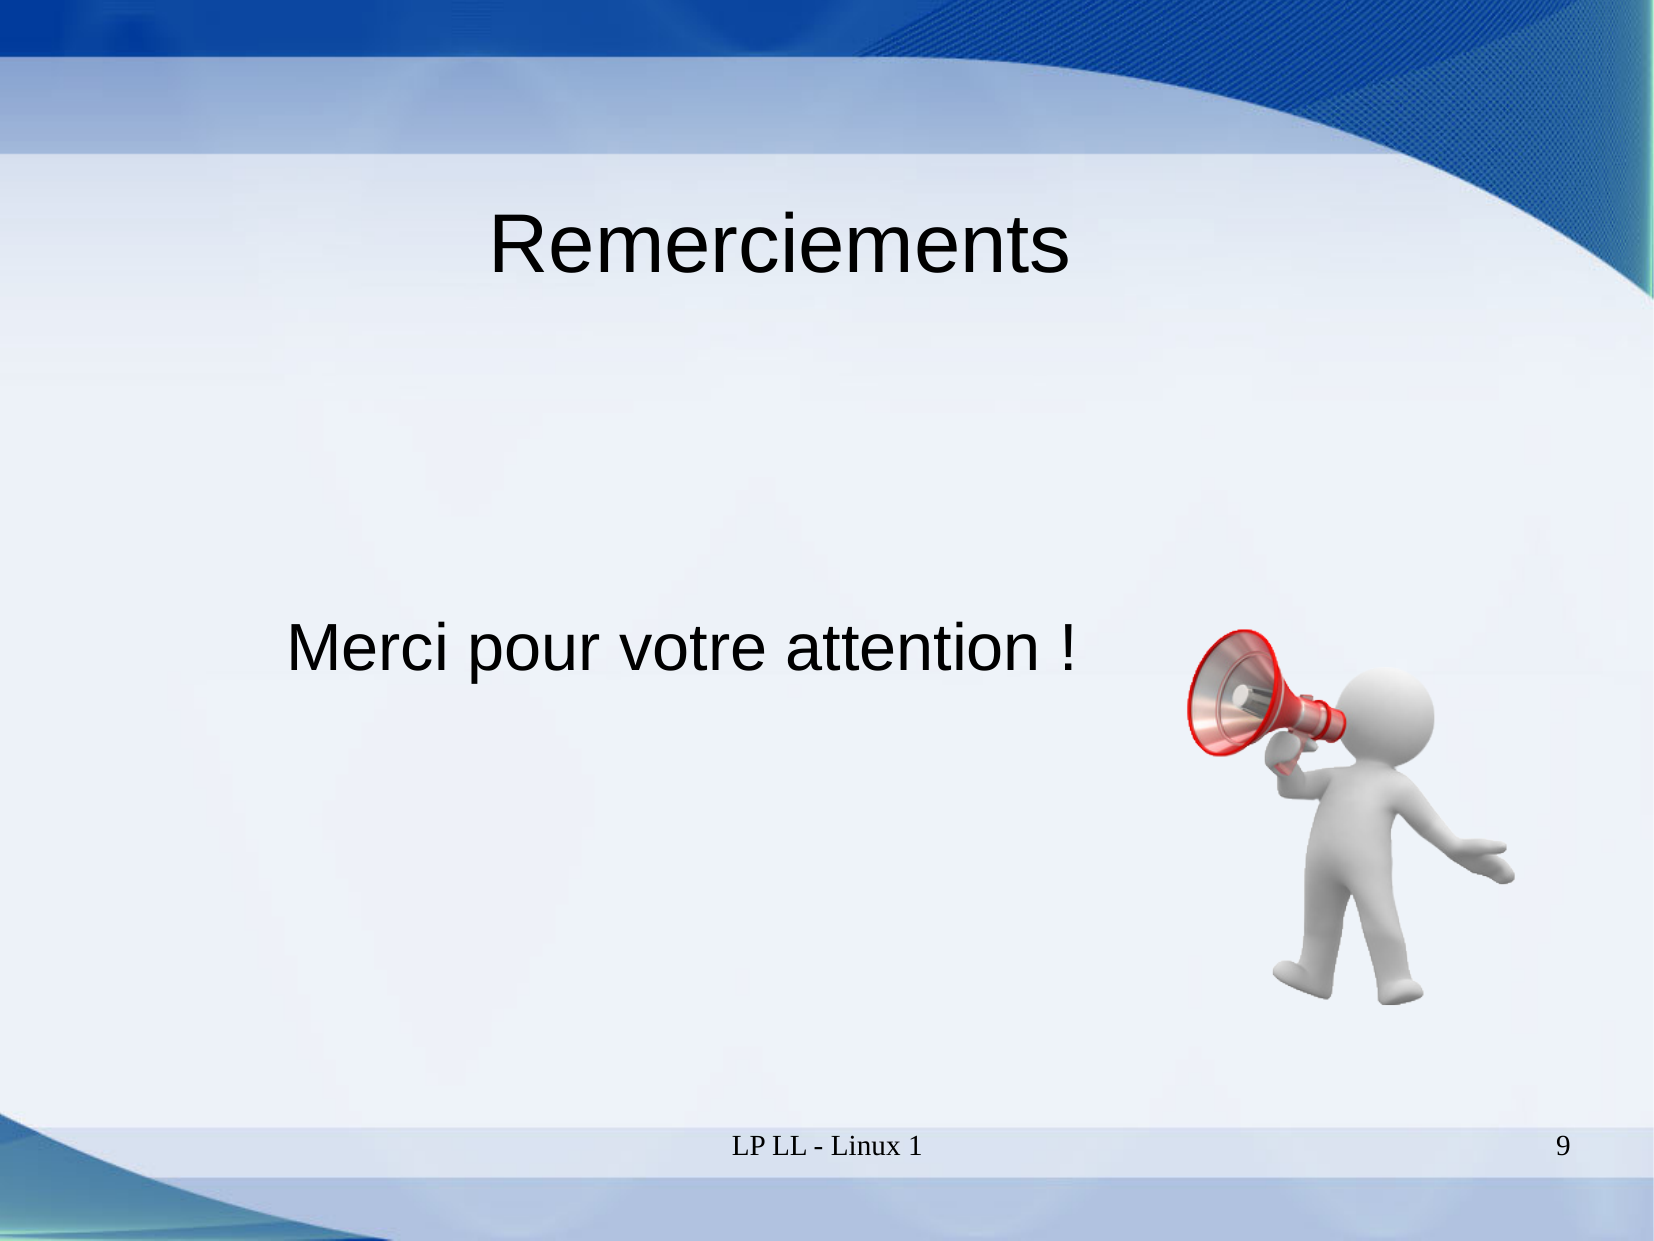

Remerciements
Merci pour votre attention !
LP LL - Linux 1
9